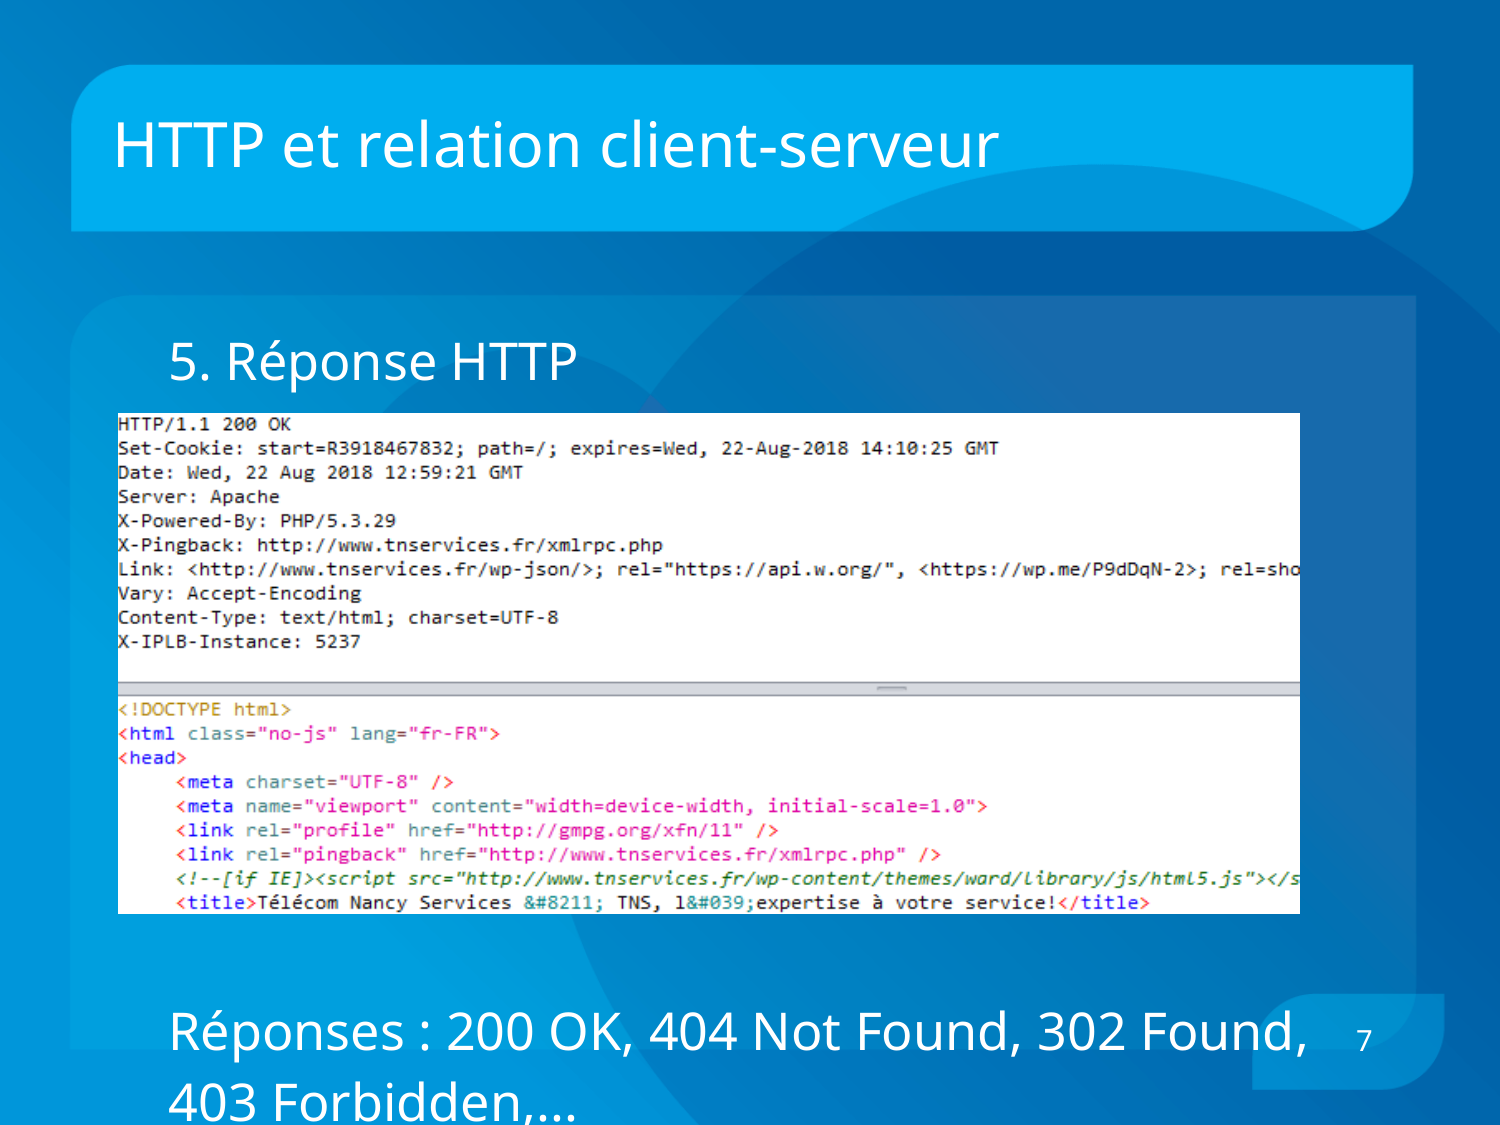

# HTTP et relation client-serveur
5. Réponse HTTP
Réponses : 200 OK, 404 Not Found, 302 Found, 403 Forbidden,...
7